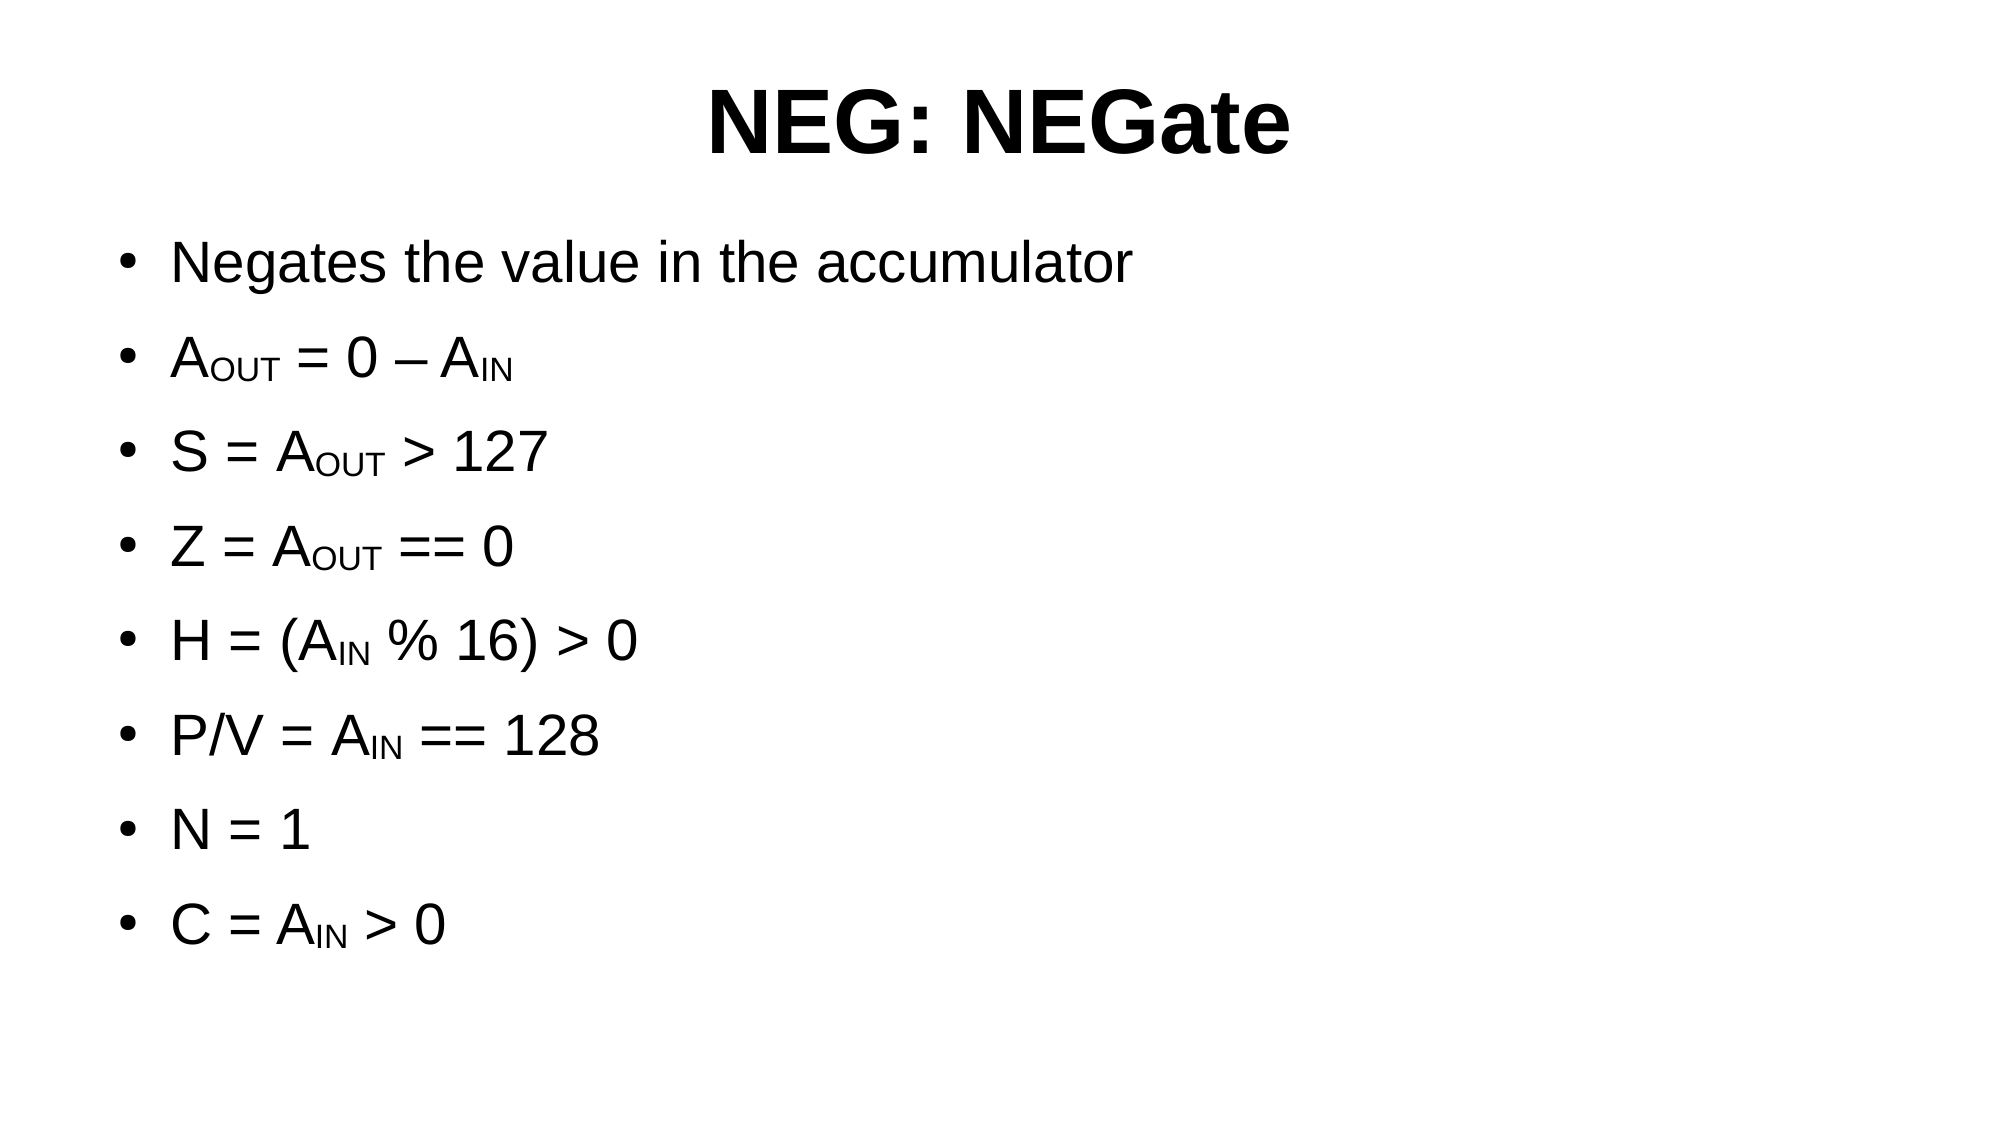

# NEG: NEGate
Negates the value in the accumulator
AOUT = 0 – AIN
S = AOUT > 127
Z = AOUT == 0
H = (AIN % 16) > 0
P/V = AIN == 128
N = 1
C = AIN > 0